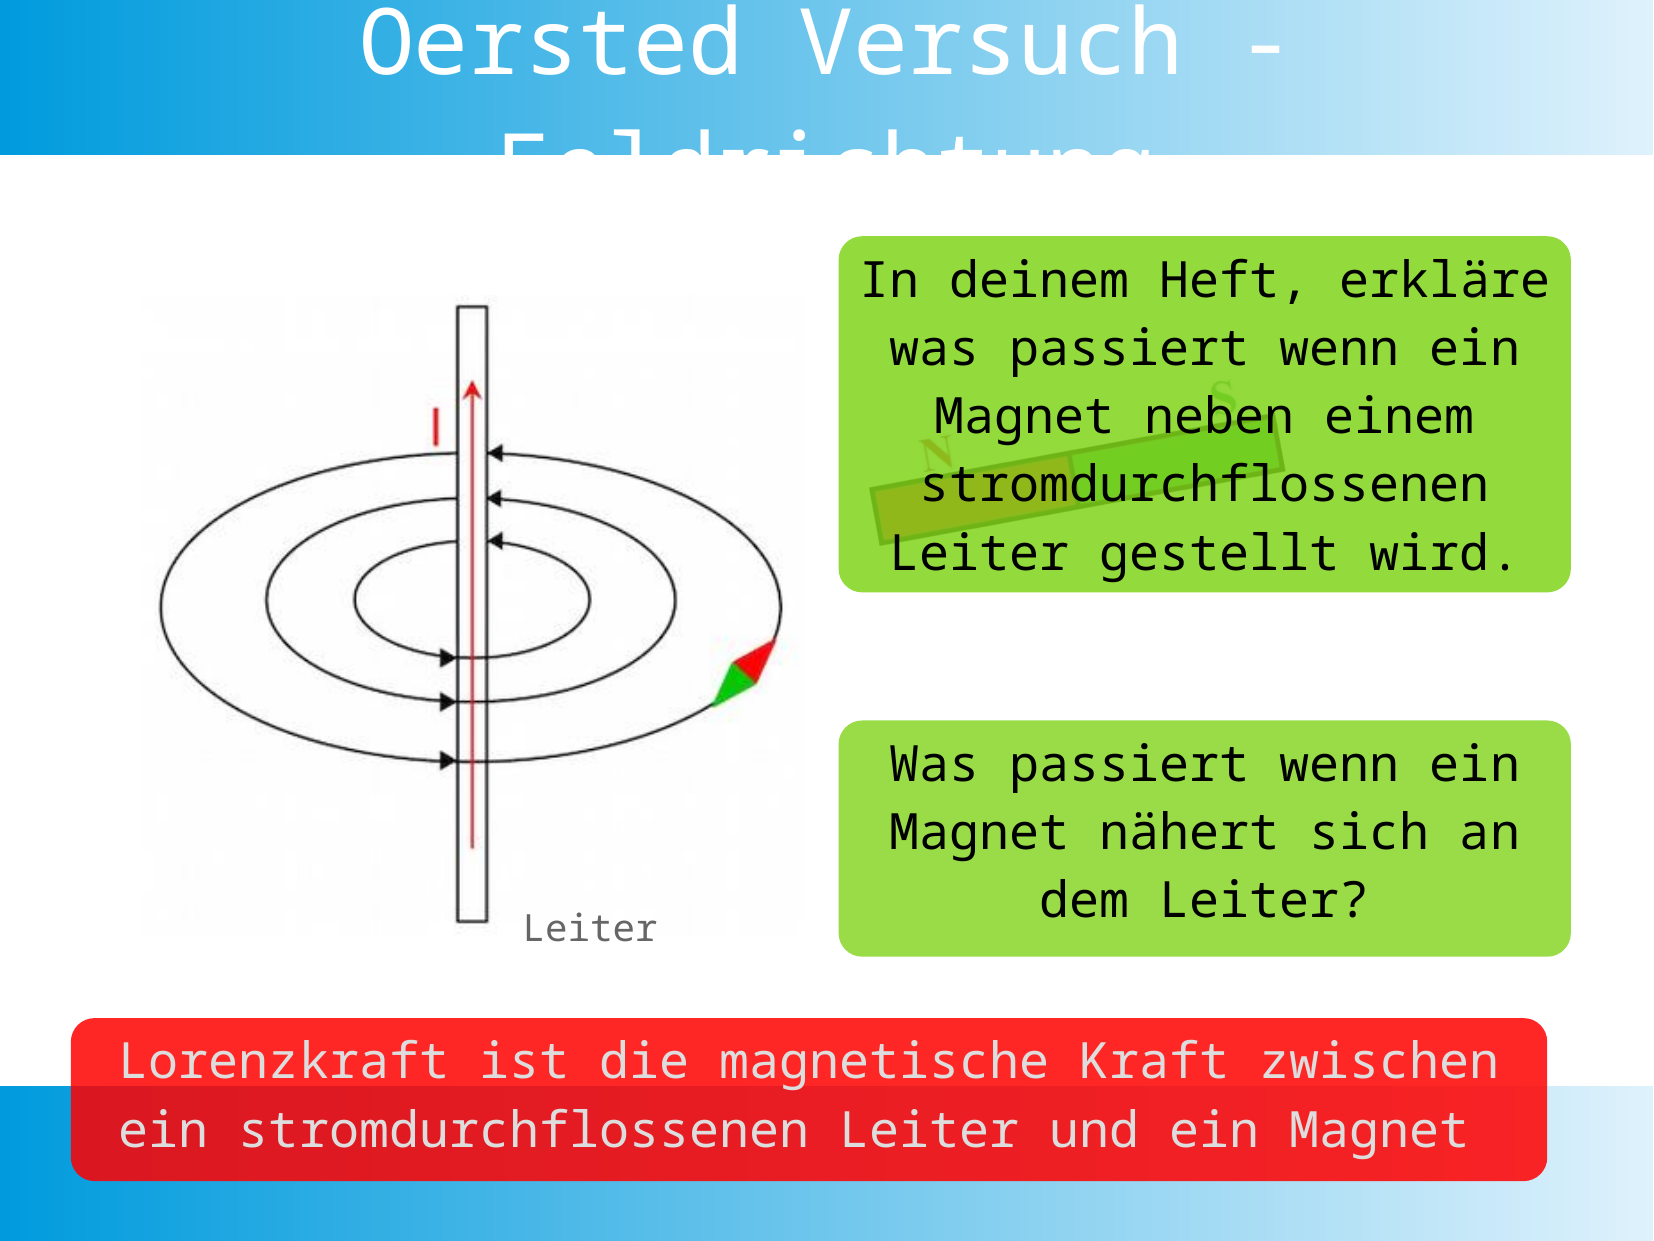

# Oersted Versuch - Feldrichtung
In deinem Heft, erkläre was passiert wenn ein Magnet neben einem stromdurchflossenen Leiter gestellt wird.
Was passiert wenn ein Magnet nähert sich an dem Leiter?
Leiter
Lorenzkraft ist die magnetische Kraft zwischen ein stromdurchflossenen Leiter und ein Magnet